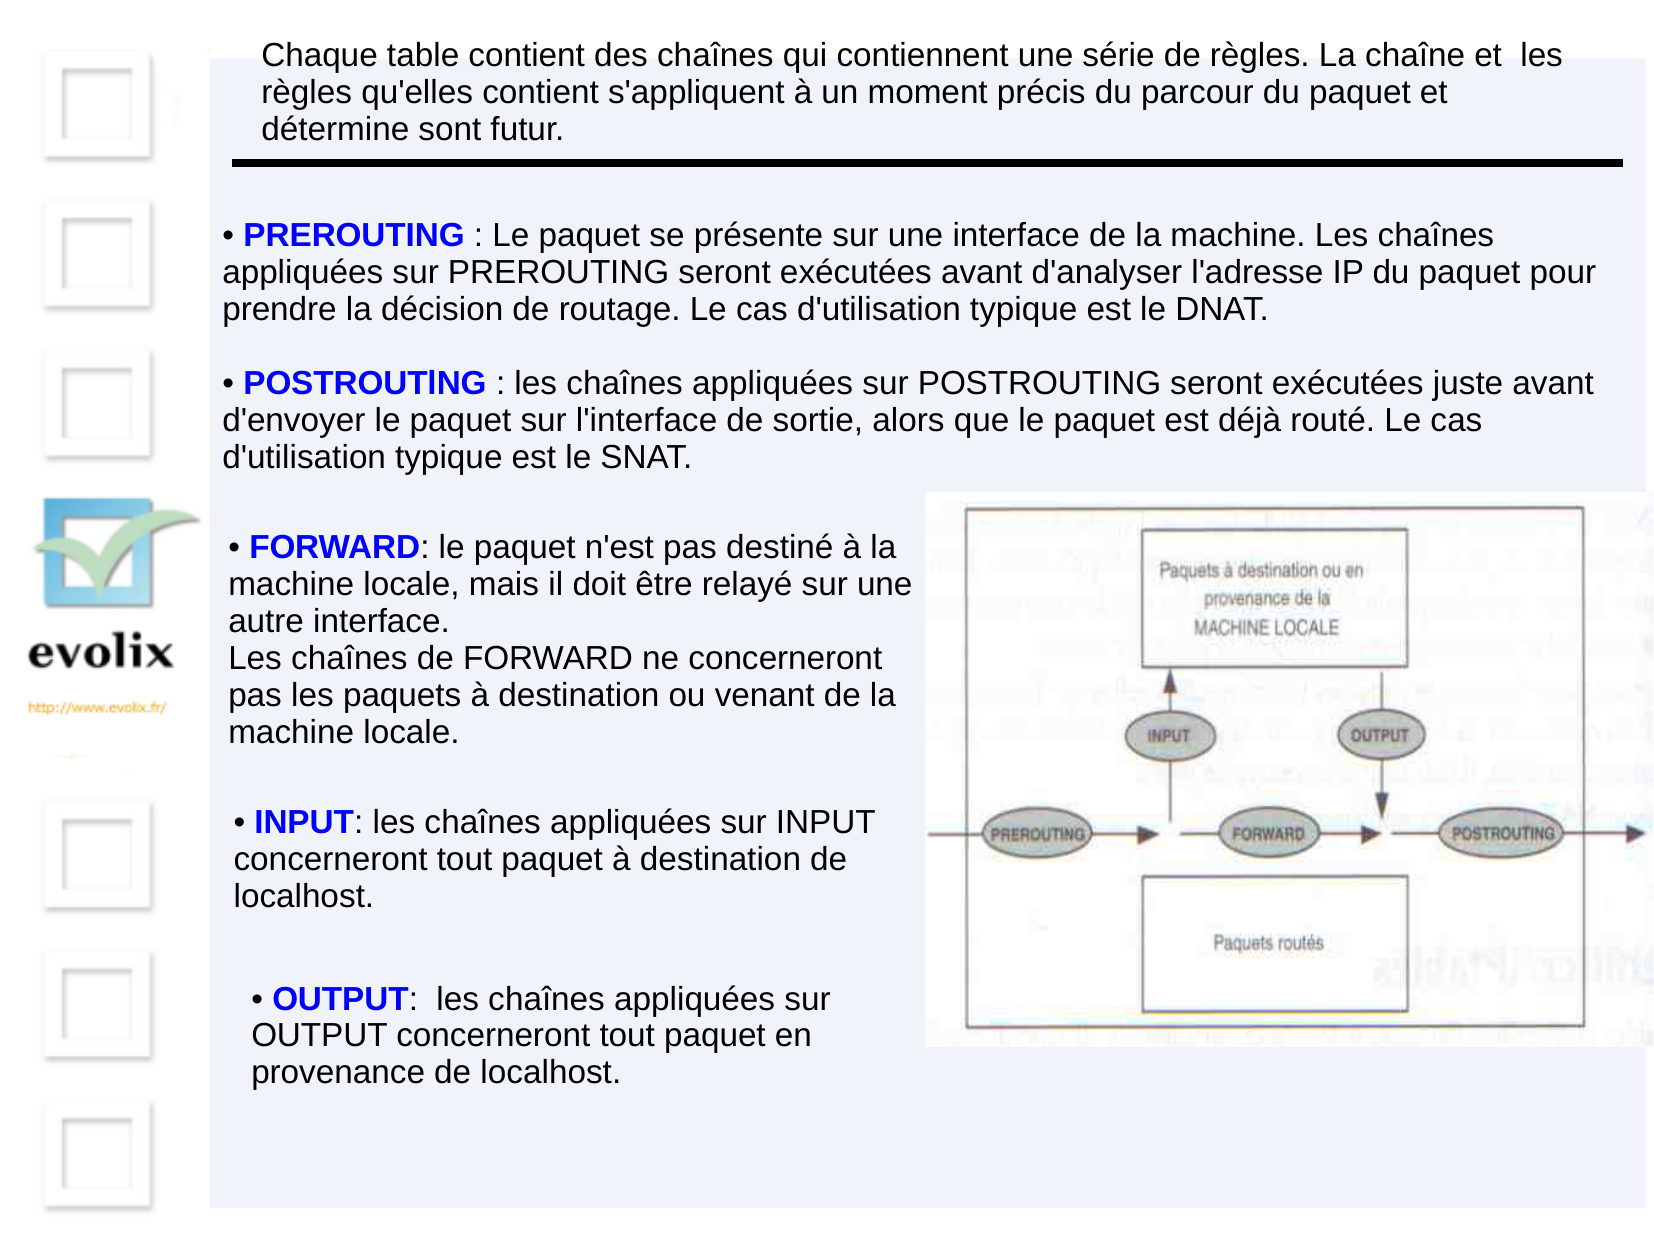

Chaque table contient des chaînes qui contiennent une série de règles. La chaîne et les règles qu'elles contient s'appliquent à un moment précis du parcour du paquet et détermine sont futur.
• PREROUTING : Le paquet se présente sur une interface de la machine. Les chaînes appliquées sur PREROUTING seront exécutées avant d'analyser l'adresse IP du paquet pour prendre la décision de routage. Le cas d'utilisation typique est le DNAT.
• POSTROUTlNG : les chaînes appliquées sur POSTROUTING seront exécutées juste avant d'envoyer le paquet sur l'interface de sortie, alors que le paquet est déjà routé. Le cas d'utilisation typique est le SNAT.
• FORWARD: le paquet n'est pas destiné à la machine locale, mais il doit être relayé sur une autre interface.
Les chaînes de FORWARD ne concerneront pas les paquets à destination ou venant de la machine locale.
• INPUT: les chaînes appliquées sur INPUT concerneront tout paquet à destination de localhost.
• OUTPUT: les chaînes appliquées sur OUTPUT concerneront tout paquet en provenance de localhost.